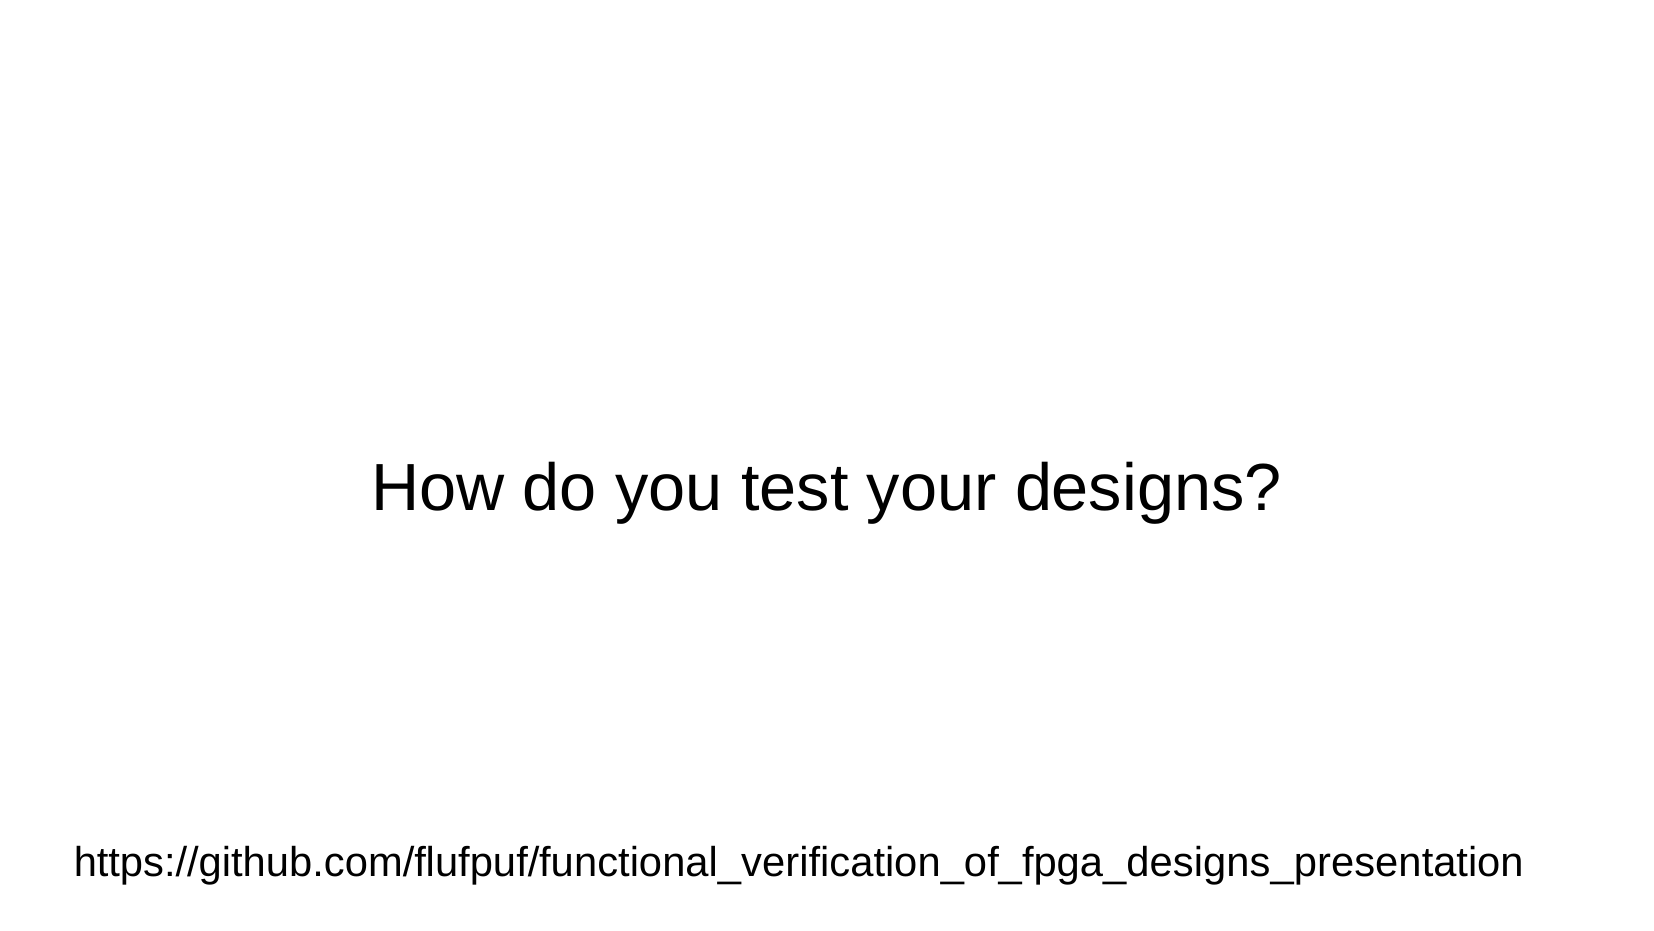

# How do you test your designs?
https://github.com/flufpuf/functional_verification_of_fpga_designs_presentation